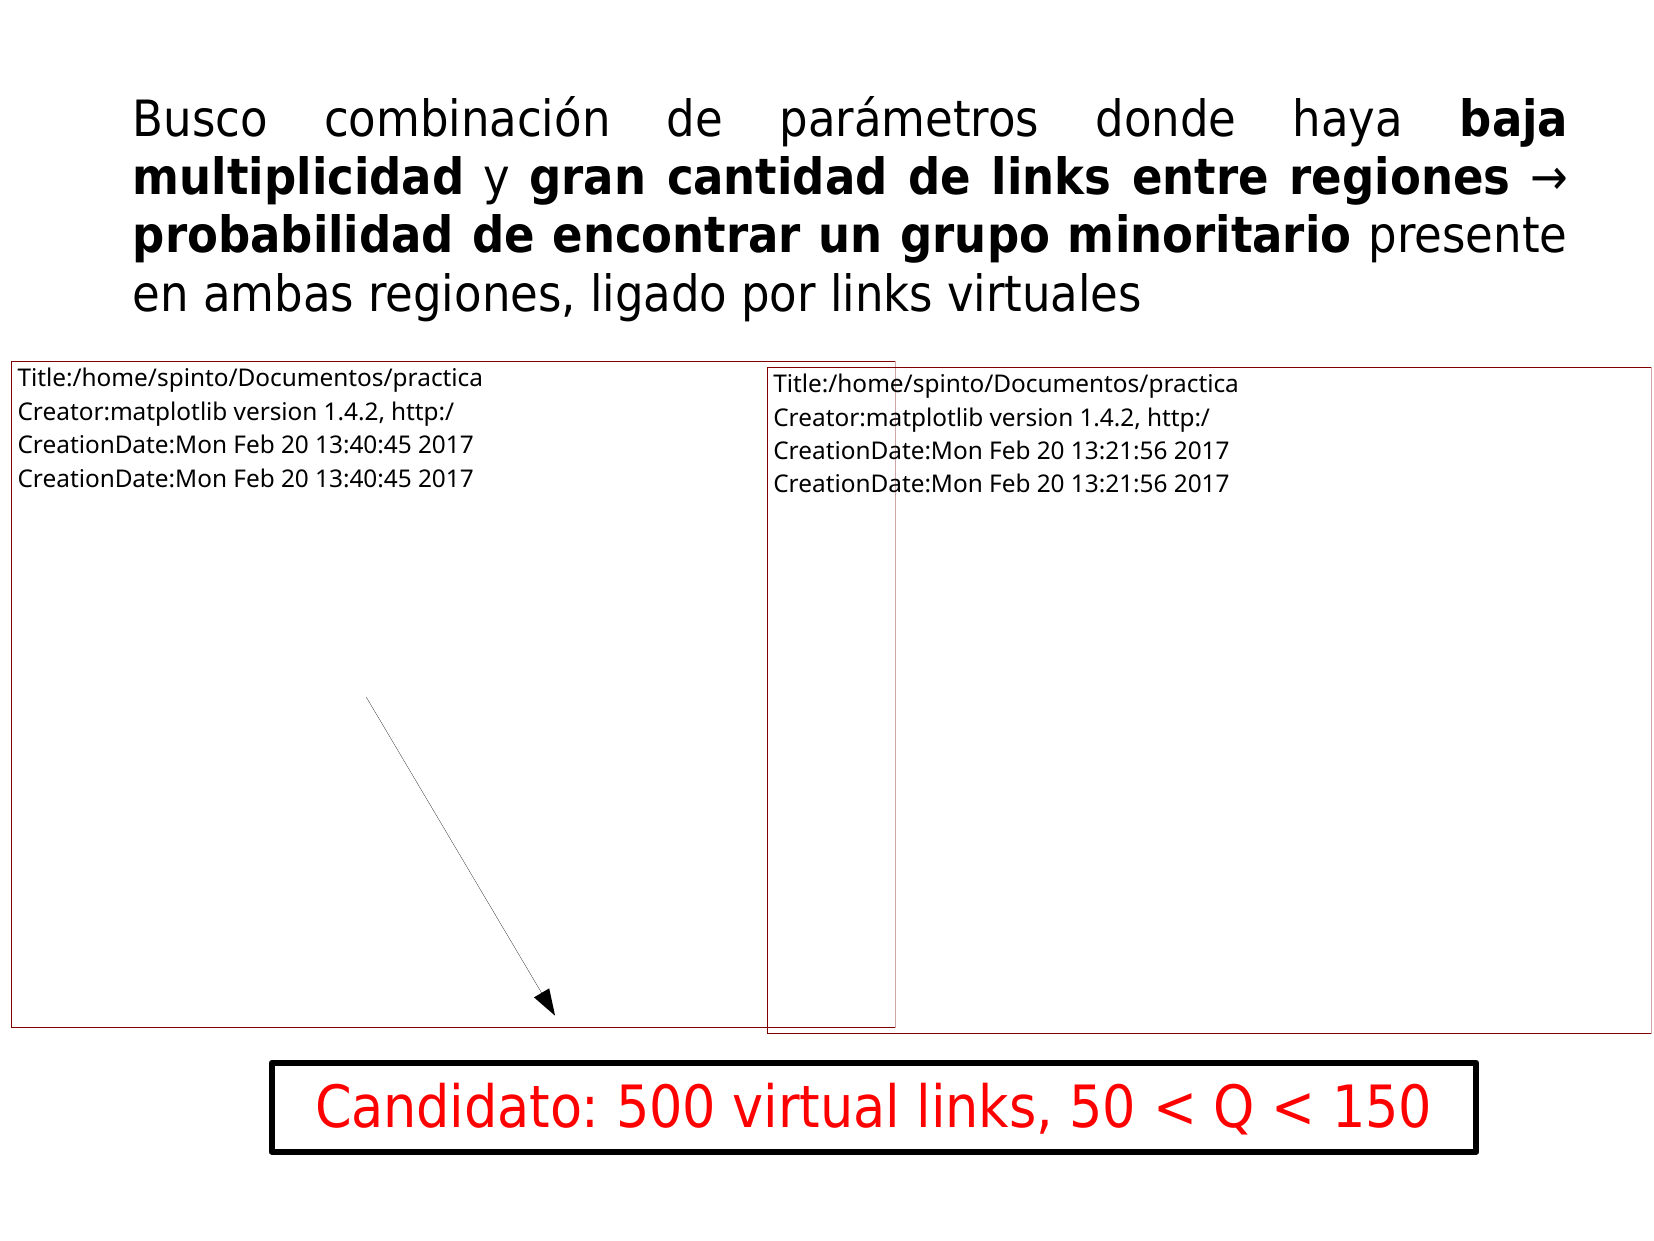

Busco combinación de parámetros donde haya baja multiplicidad y gran cantidad de links entre regiones → probabilidad de encontrar un grupo minoritario presente en ambas regiones, ligado por links virtuales
Candidato: 500 virtual links, 50 < Q < 150